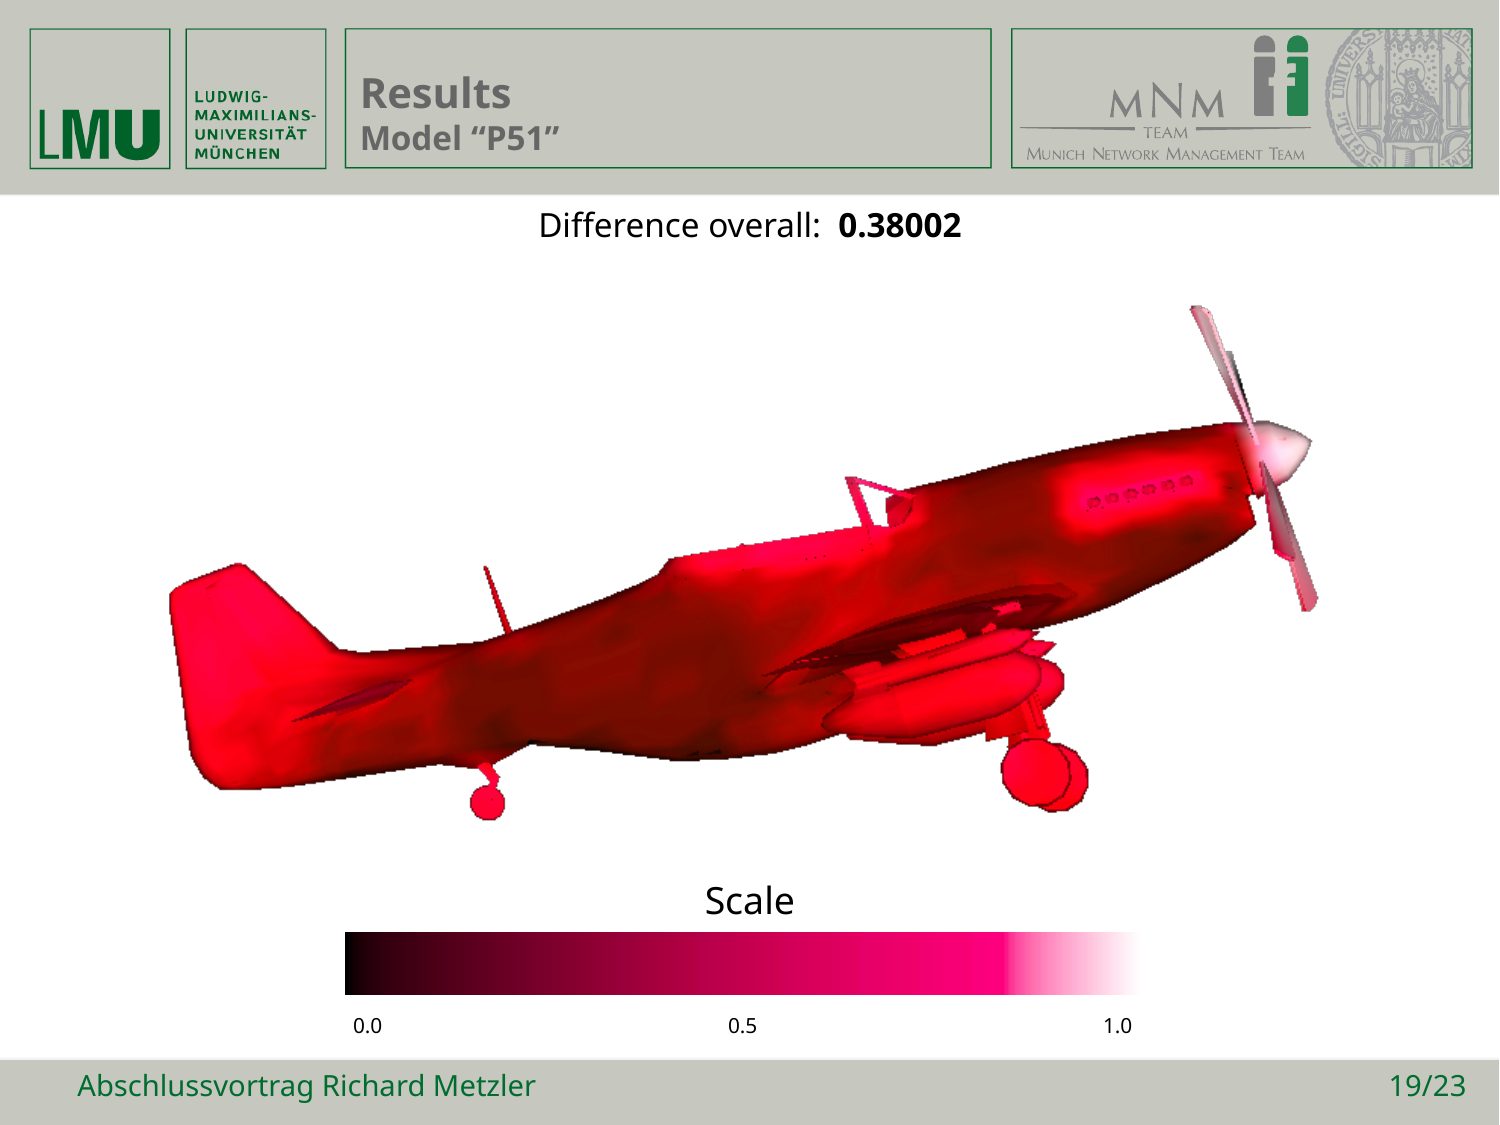

Results
Model “P51”
Difference overall:	0.38002
Scale
0.0					0.5					1.0
Abschlussvortrag Richard Metzler
19/23